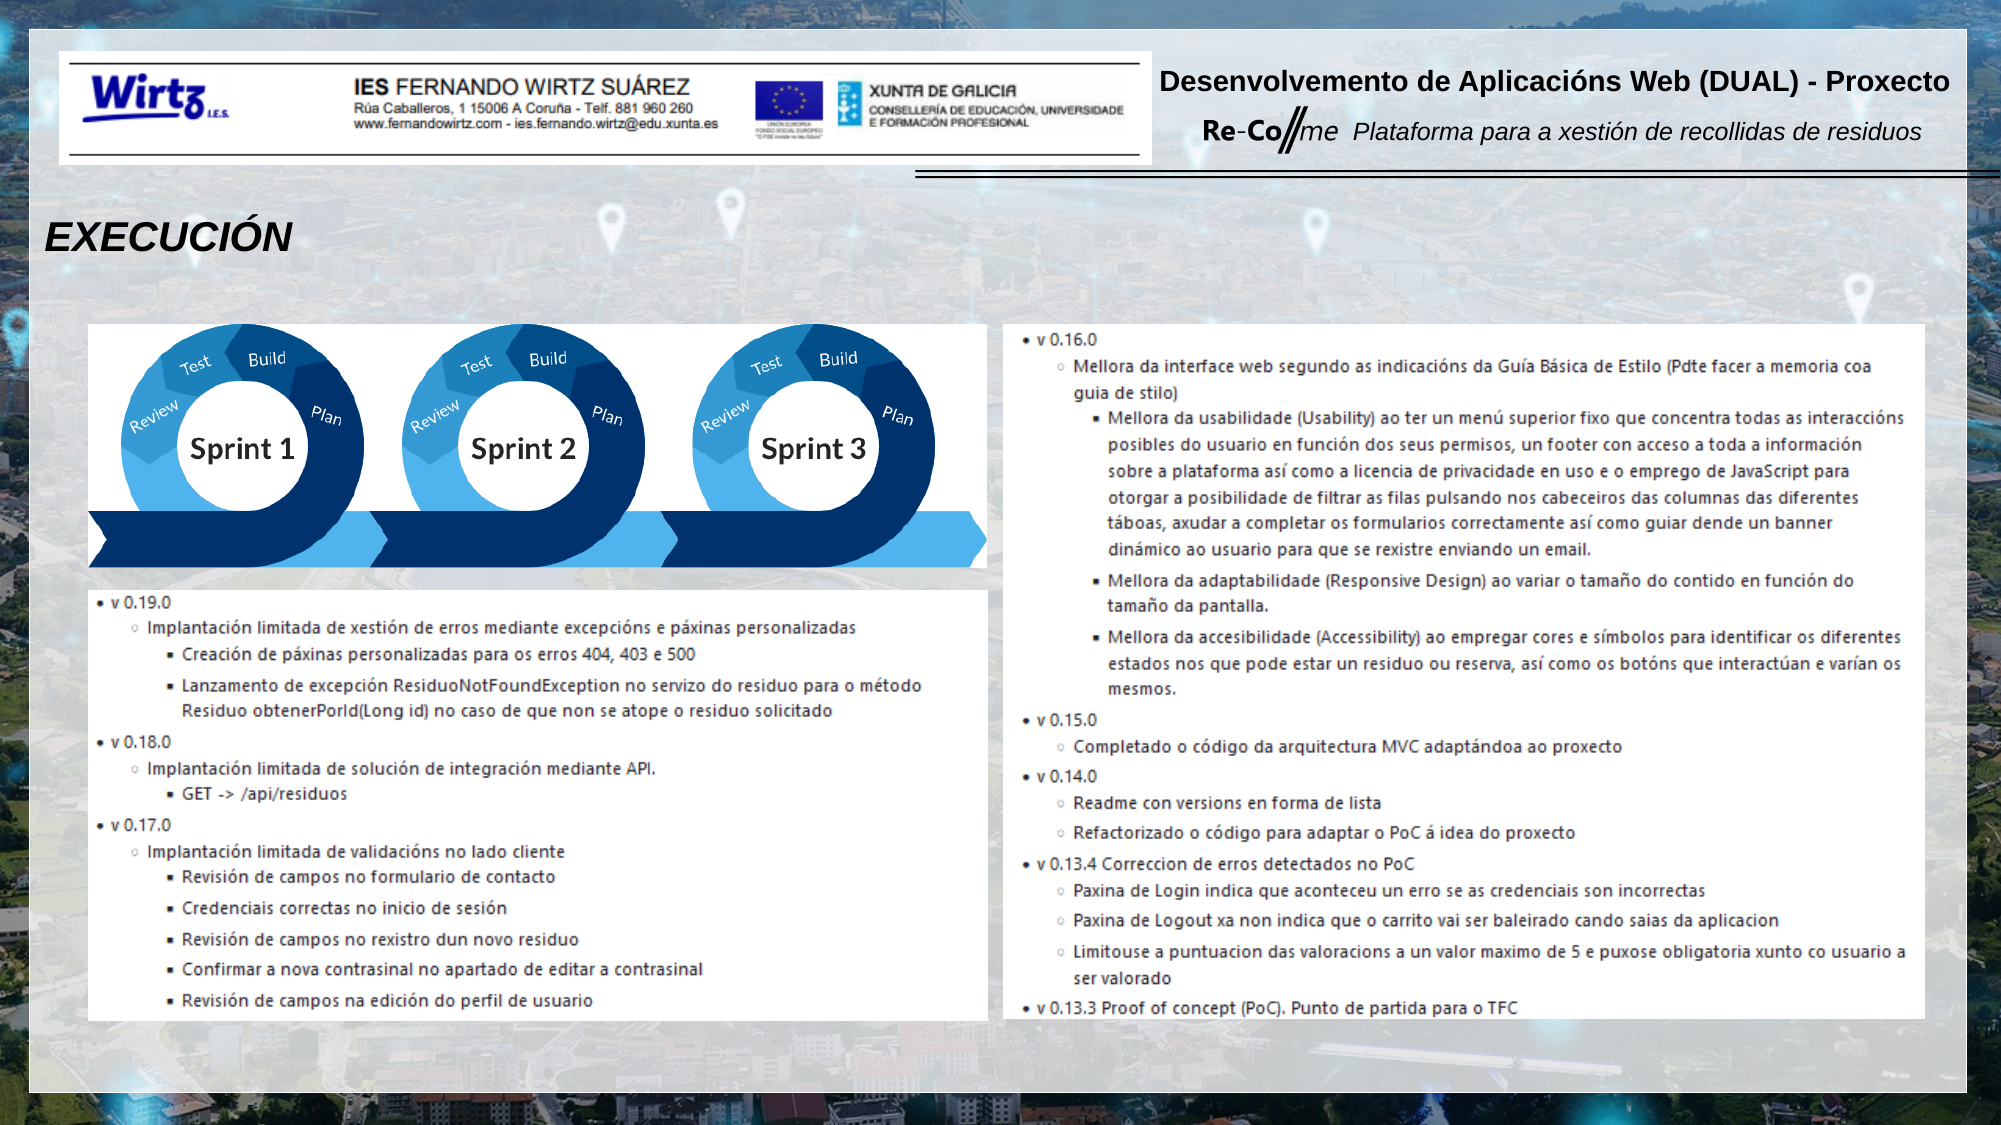

# Desenvolvemento de Aplicacións Web (DUAL) - Proxecto
Plataforma para a xestión de recollidas de residuos
EXECUCIÓN